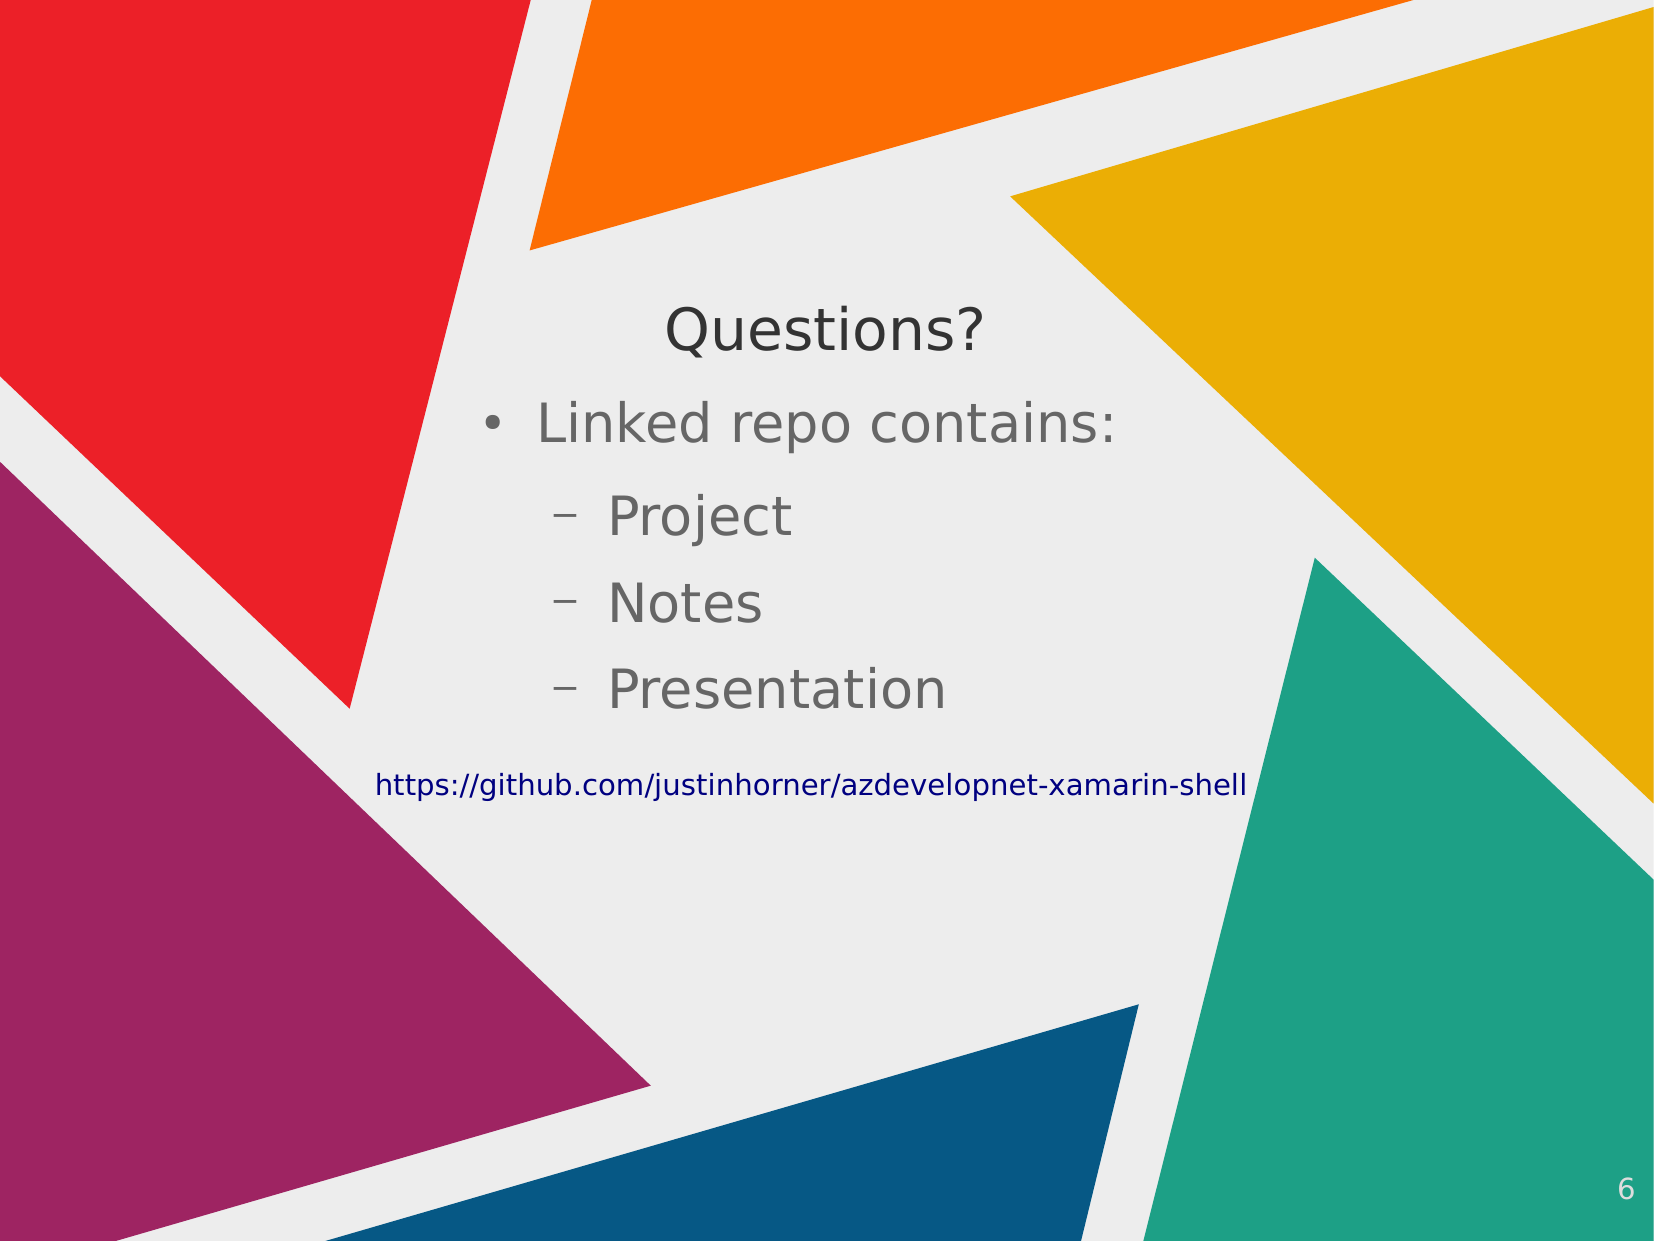

# Questions?
Linked repo contains:
Project
Notes
Presentation
https://github.com/justinhorner/azdevelopnet-xamarin-shell
6